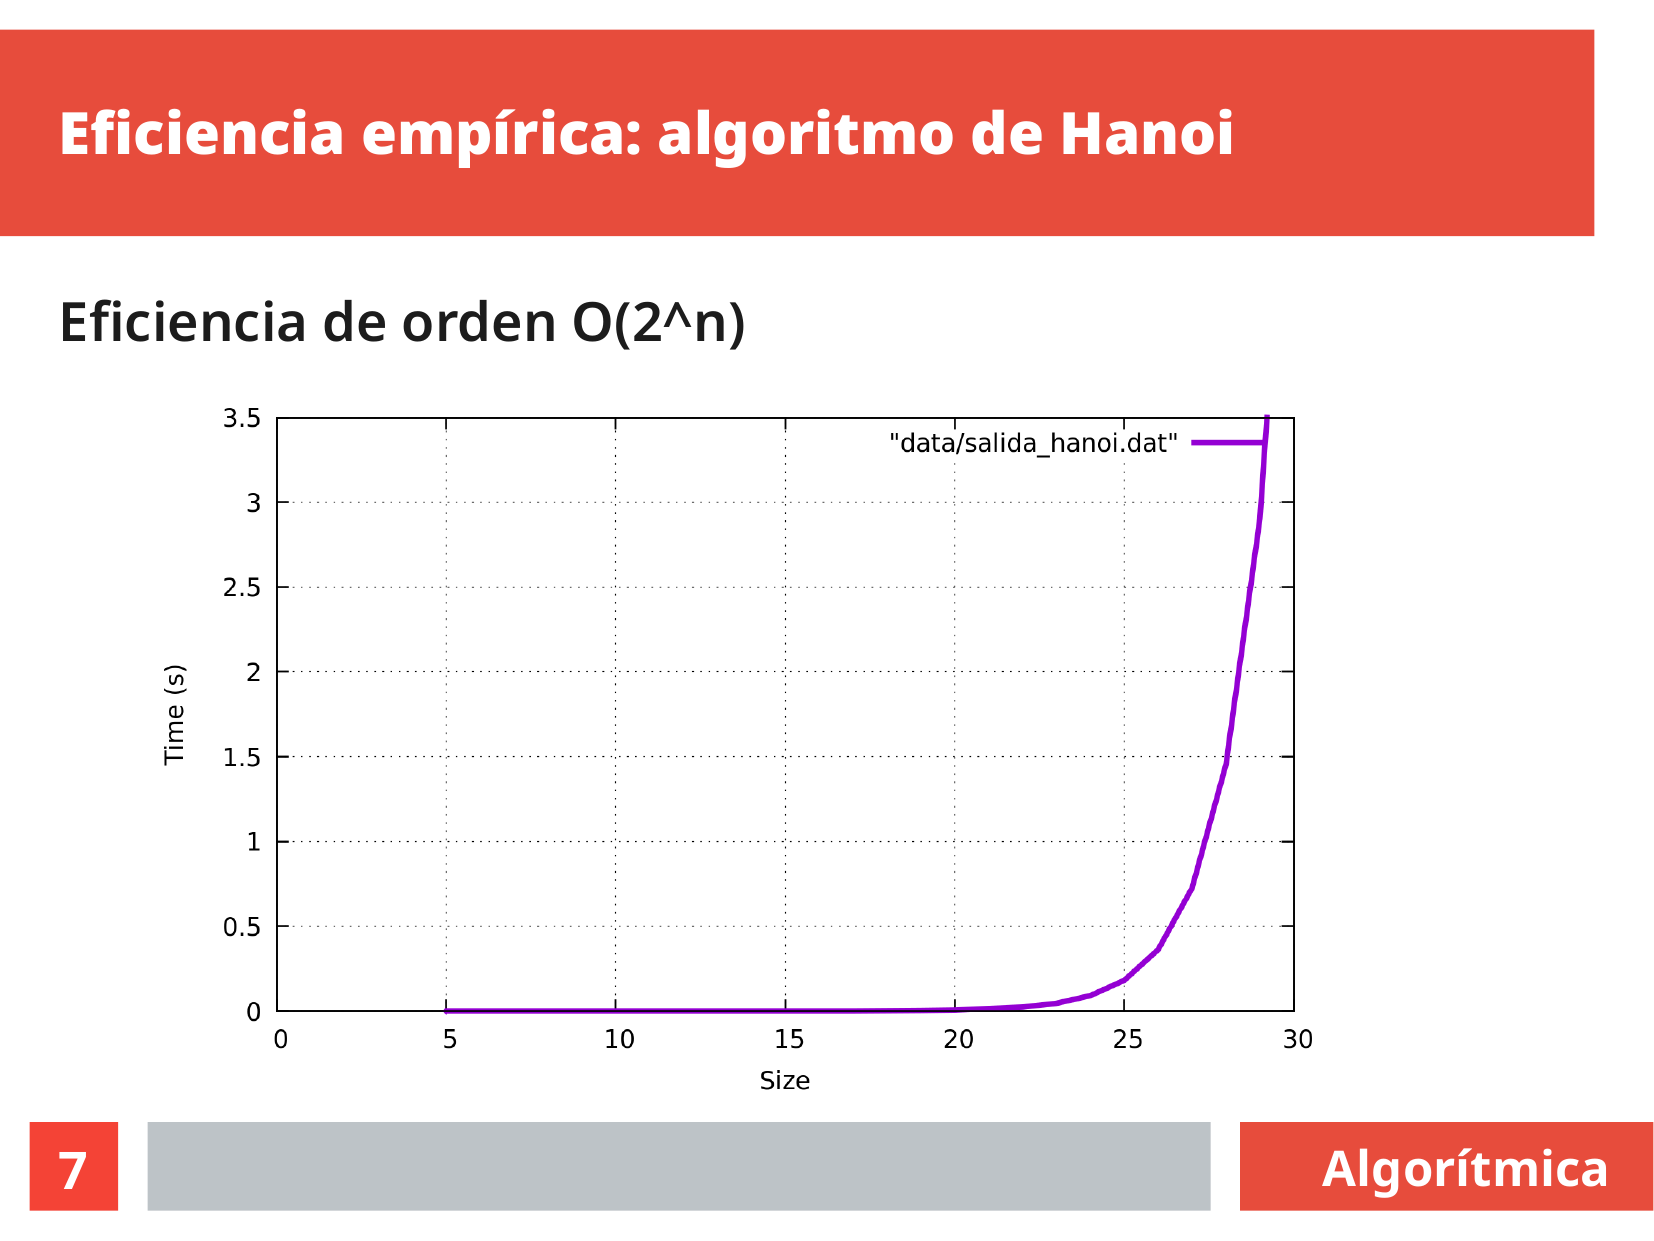

# Eficiencia empírica: algoritmo de Hanoi
Eficiencia de orden O(2^n)
7
Algorítmica